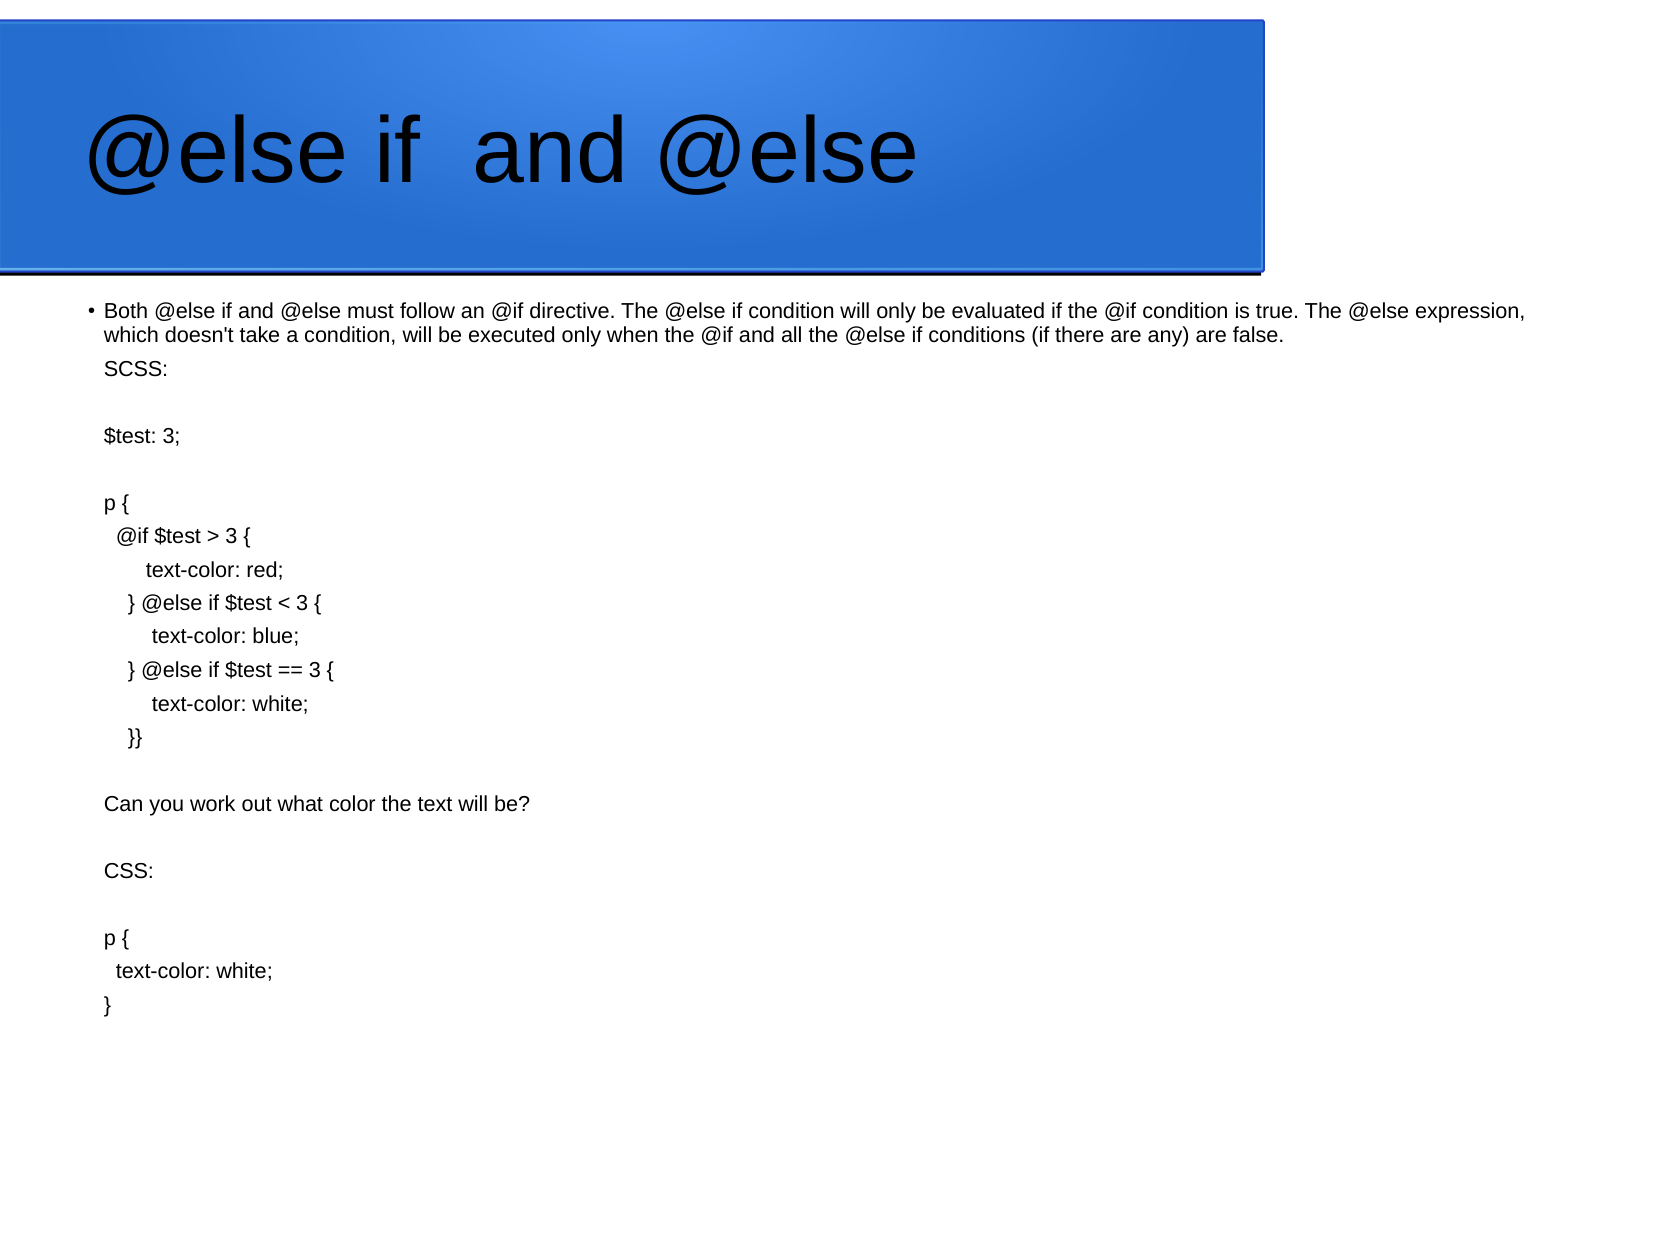

# @else if and @else
Both @else if and @else must follow an @if directive. The @else if condition will only be evaluated if the @if condition is true. The @else expression, which doesn't take a condition, will be executed only when the @if and all the @else if conditions (if there are any) are false.
SCSS:
$test: 3;
p {
 @if $test > 3 {
 text-color: red;
 } @else if $test < 3 {
 text-color: blue;
 } @else if $test == 3 {
 text-color: white;
 }}
Can you work out what color the text will be?
CSS:
p {
 text-color: white;
}